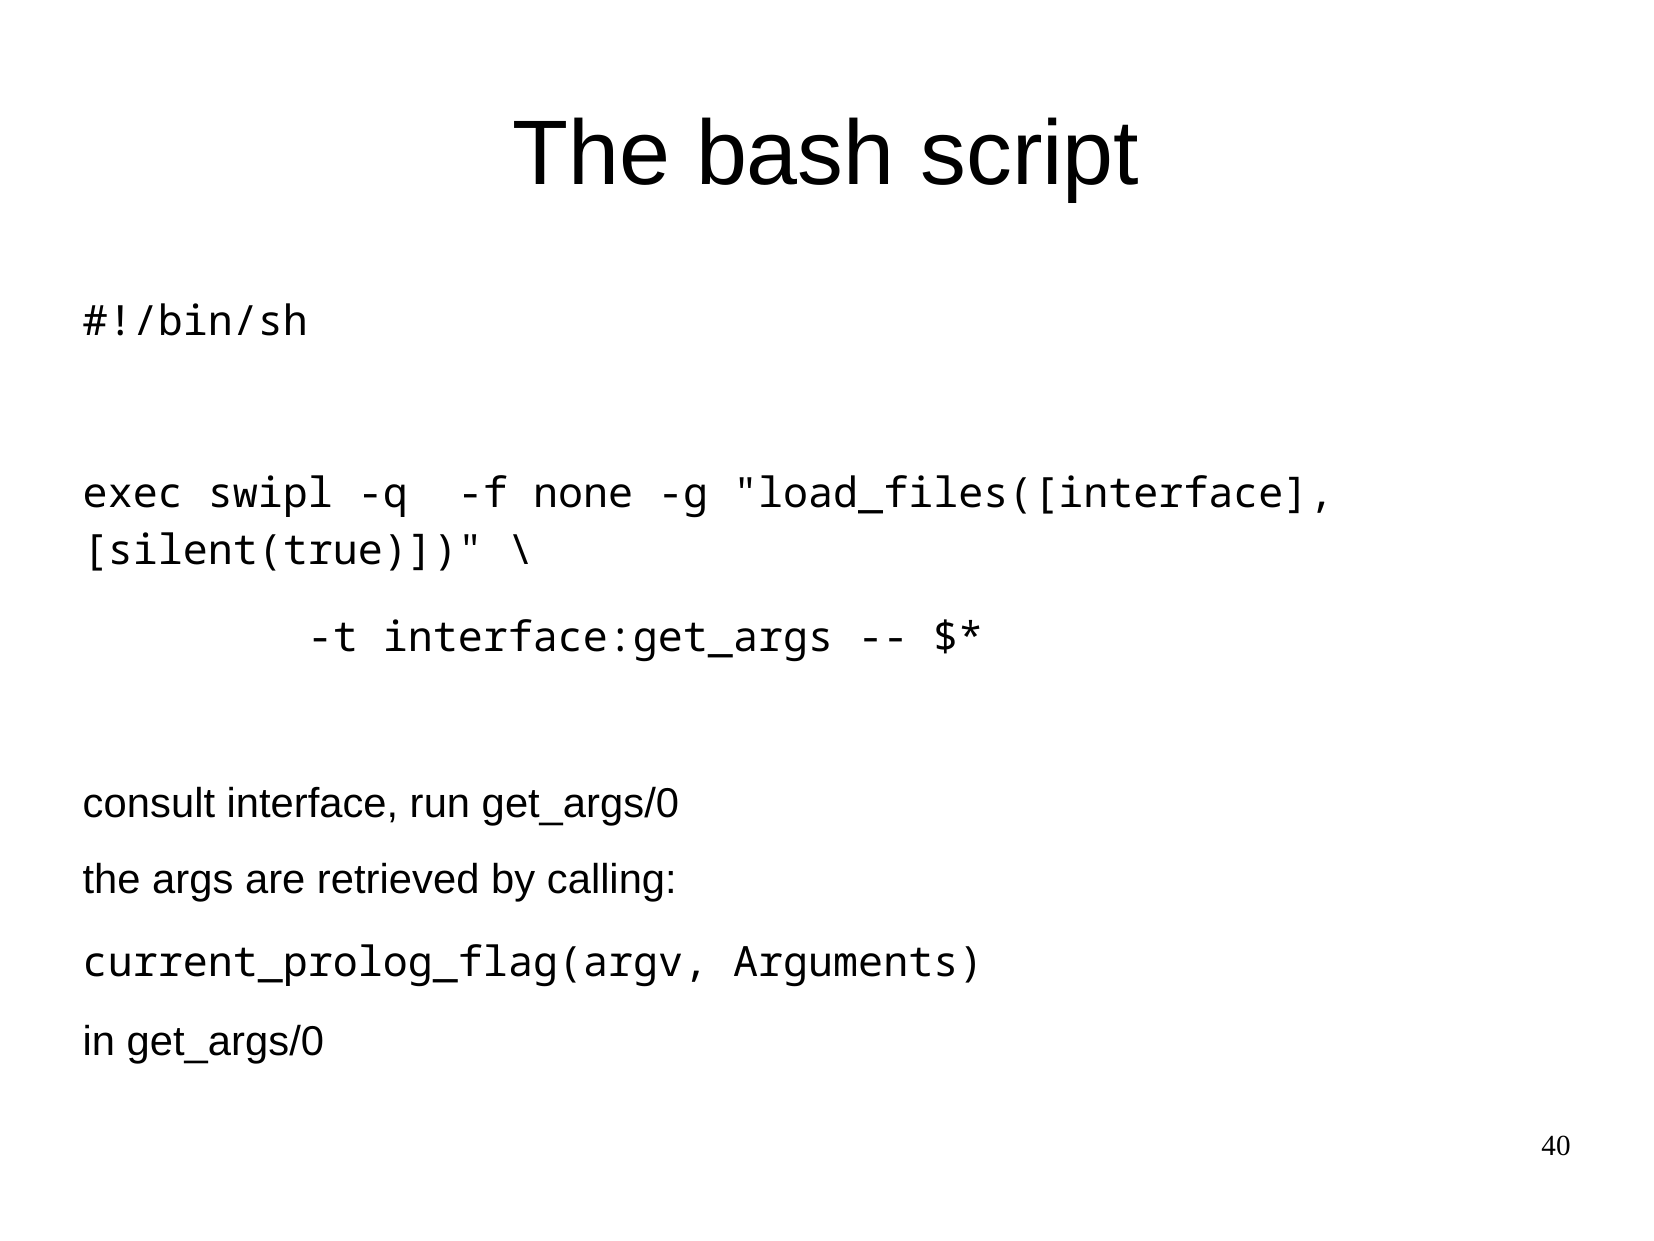

# The bash script
#!/bin/sh
exec swipl -q -f none -g "load_files([interface],[silent(true)])" \
 -t interface:get_args -- $*
consult interface, run get_args/0
the args are retrieved by calling:
current_prolog_flag(argv, Arguments)
in get_args/0
40